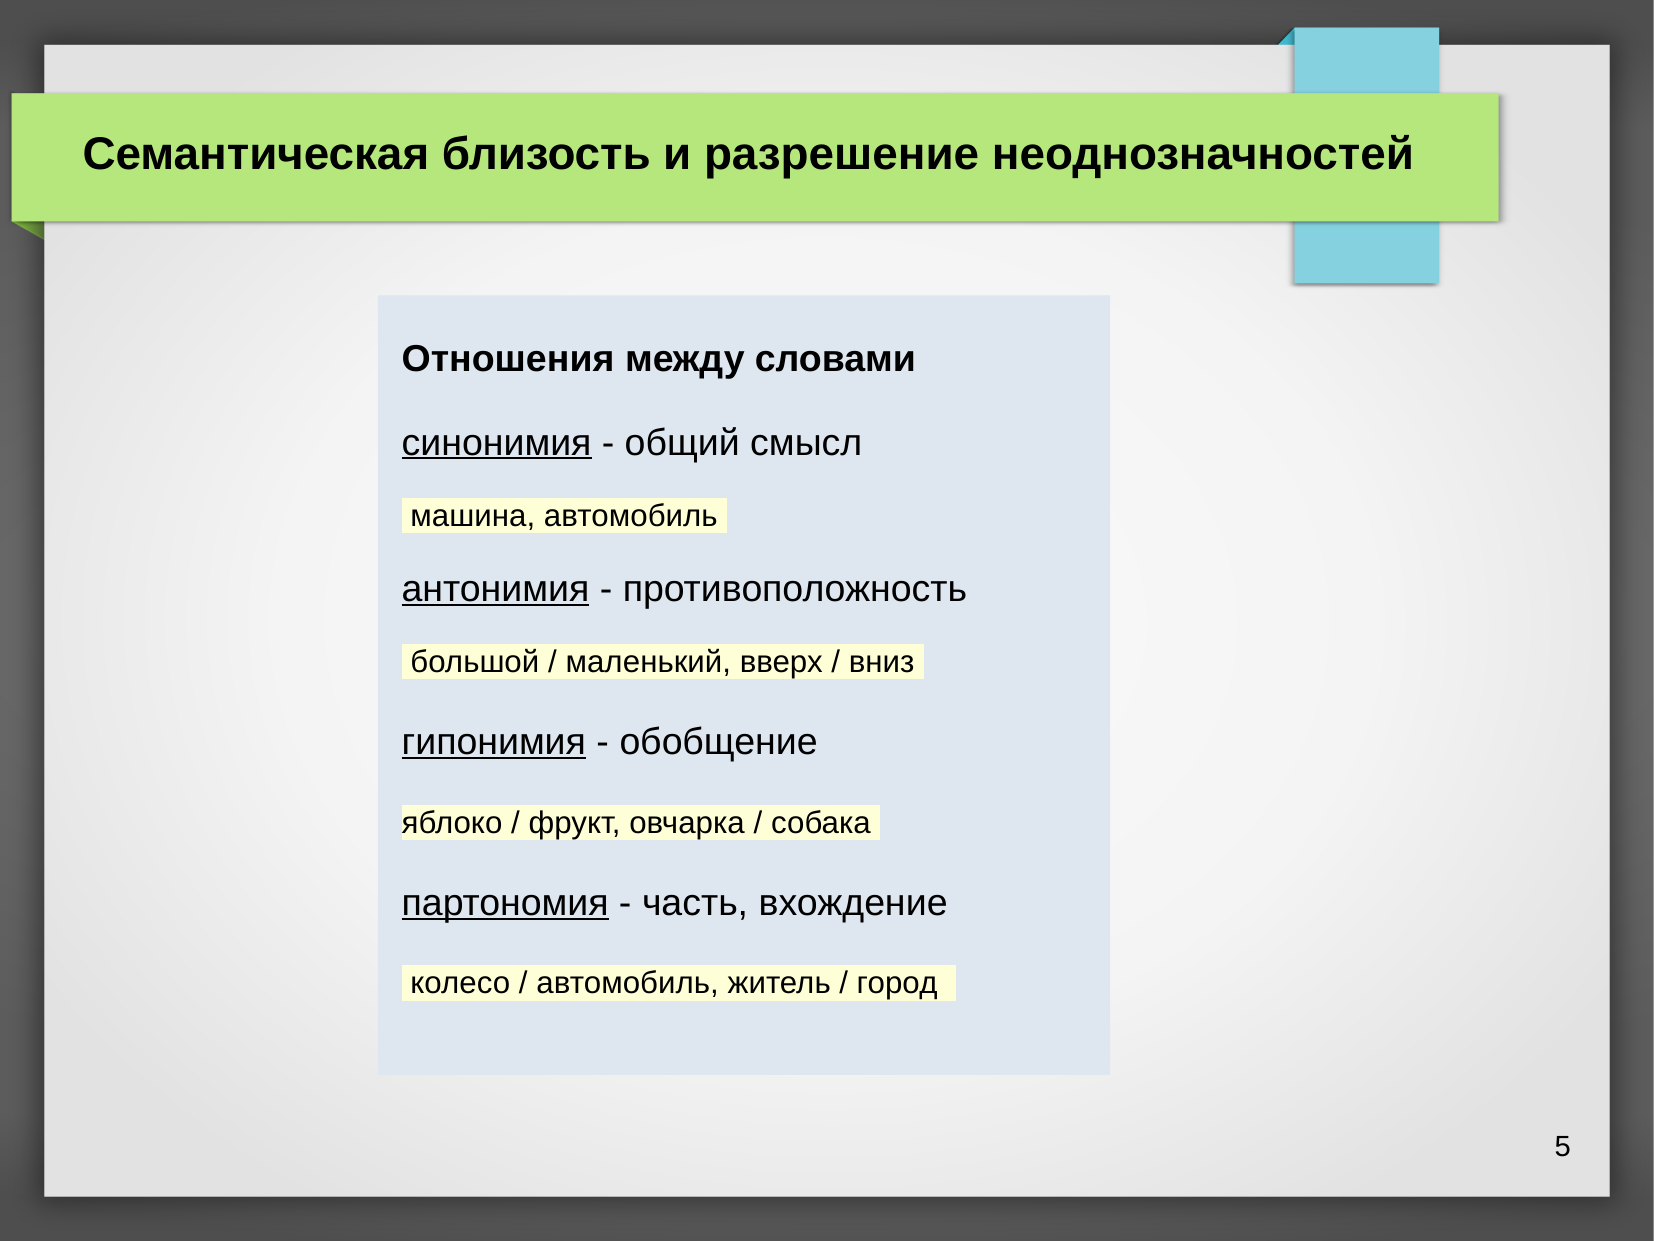

# Семантическая близость и разрешение неоднозначностей
Отношения между словами
синонимия - общий смысл
 машина, автомобиль
антонимия - противоположность
 большой / маленький, вверх / вниз
гипонимия - обобщение
яблоко / фрукт, овчарка / собака
партономия - часть, вхождение
 колесо / автомобиль, житель / город
5